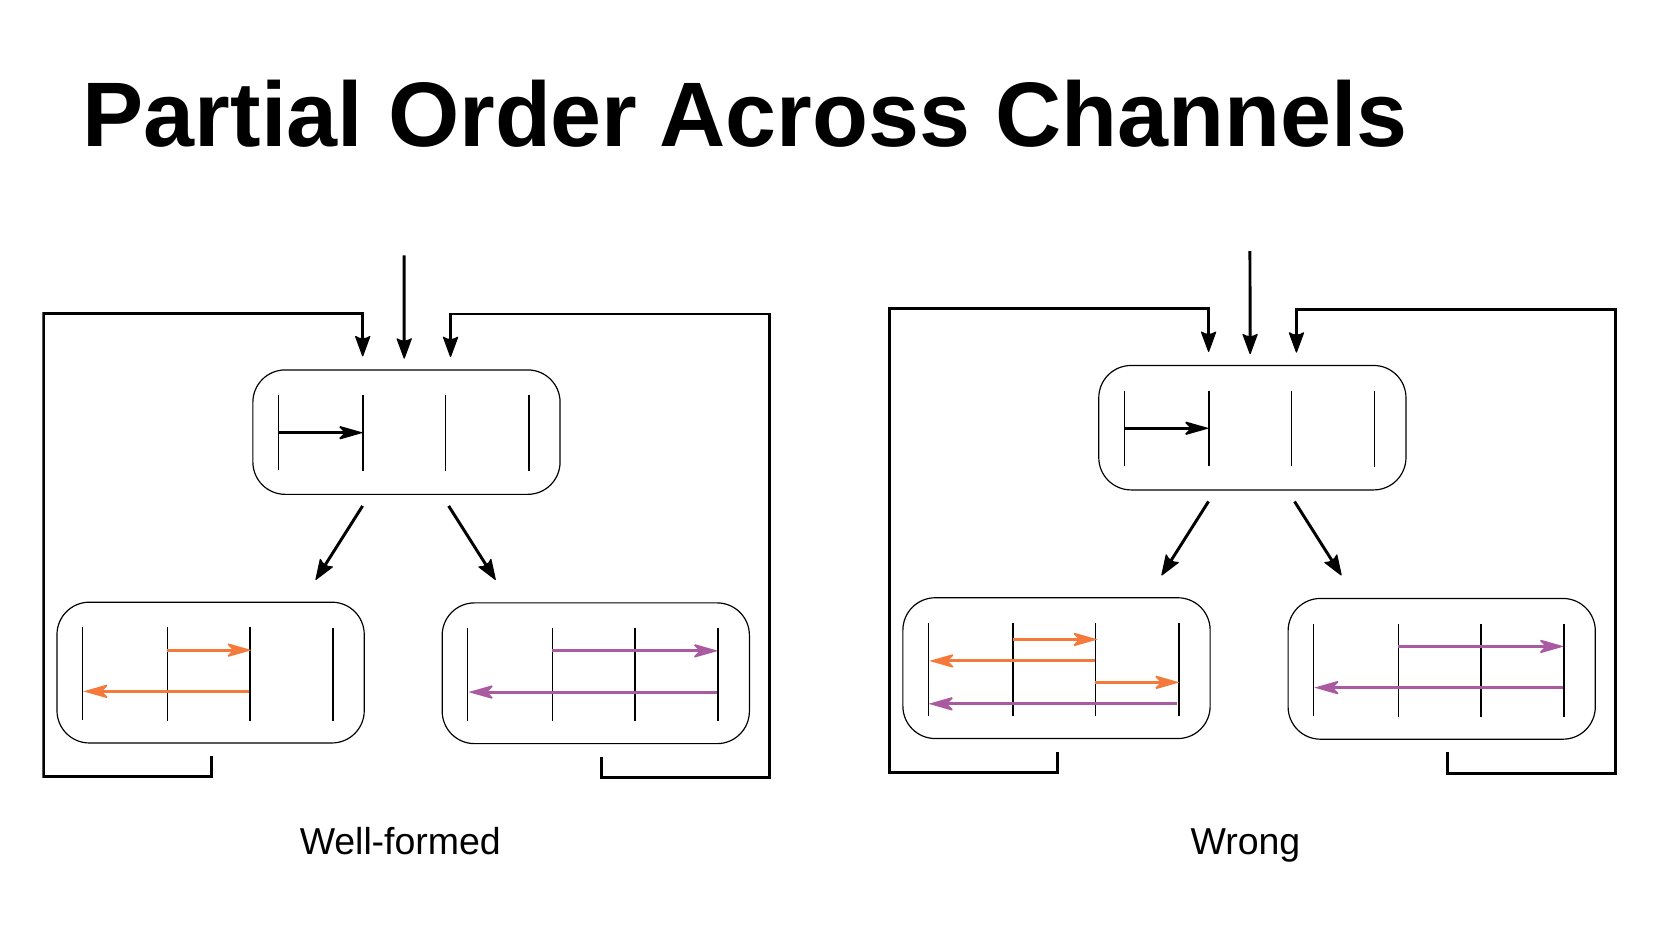

# Partial Order Across Channels
Well-formed
Wrong